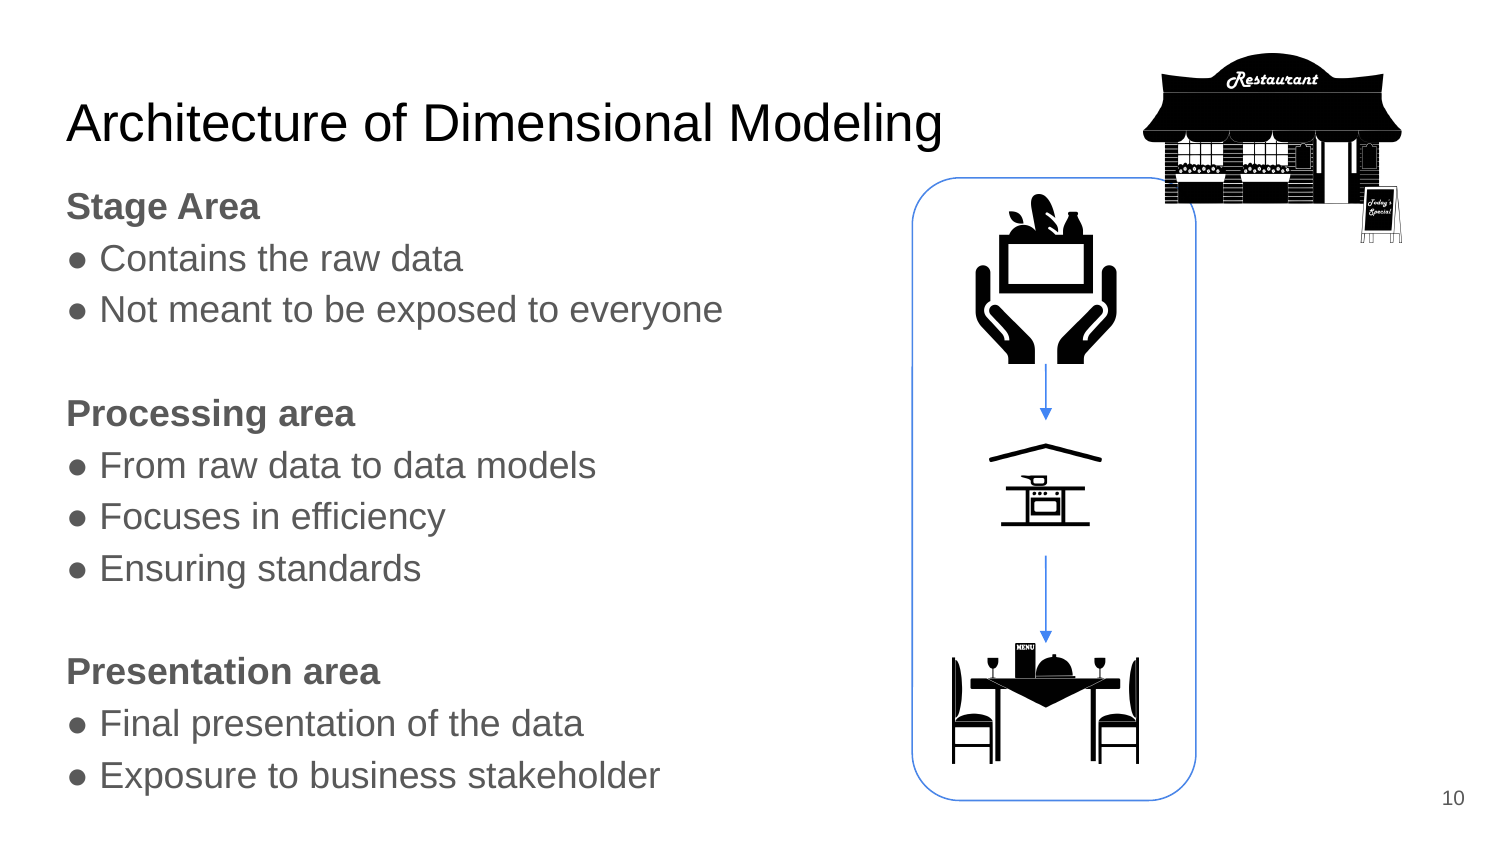

# Architecture of Dimensional Modeling
Stage Area
● Contains the raw data
● Not meant to be exposed to everyone
Processing area
● From raw data to data models
● Focuses in efficiency
● Ensuring standards
Presentation area
● Final presentation of the data
● Exposure to business stakeholder